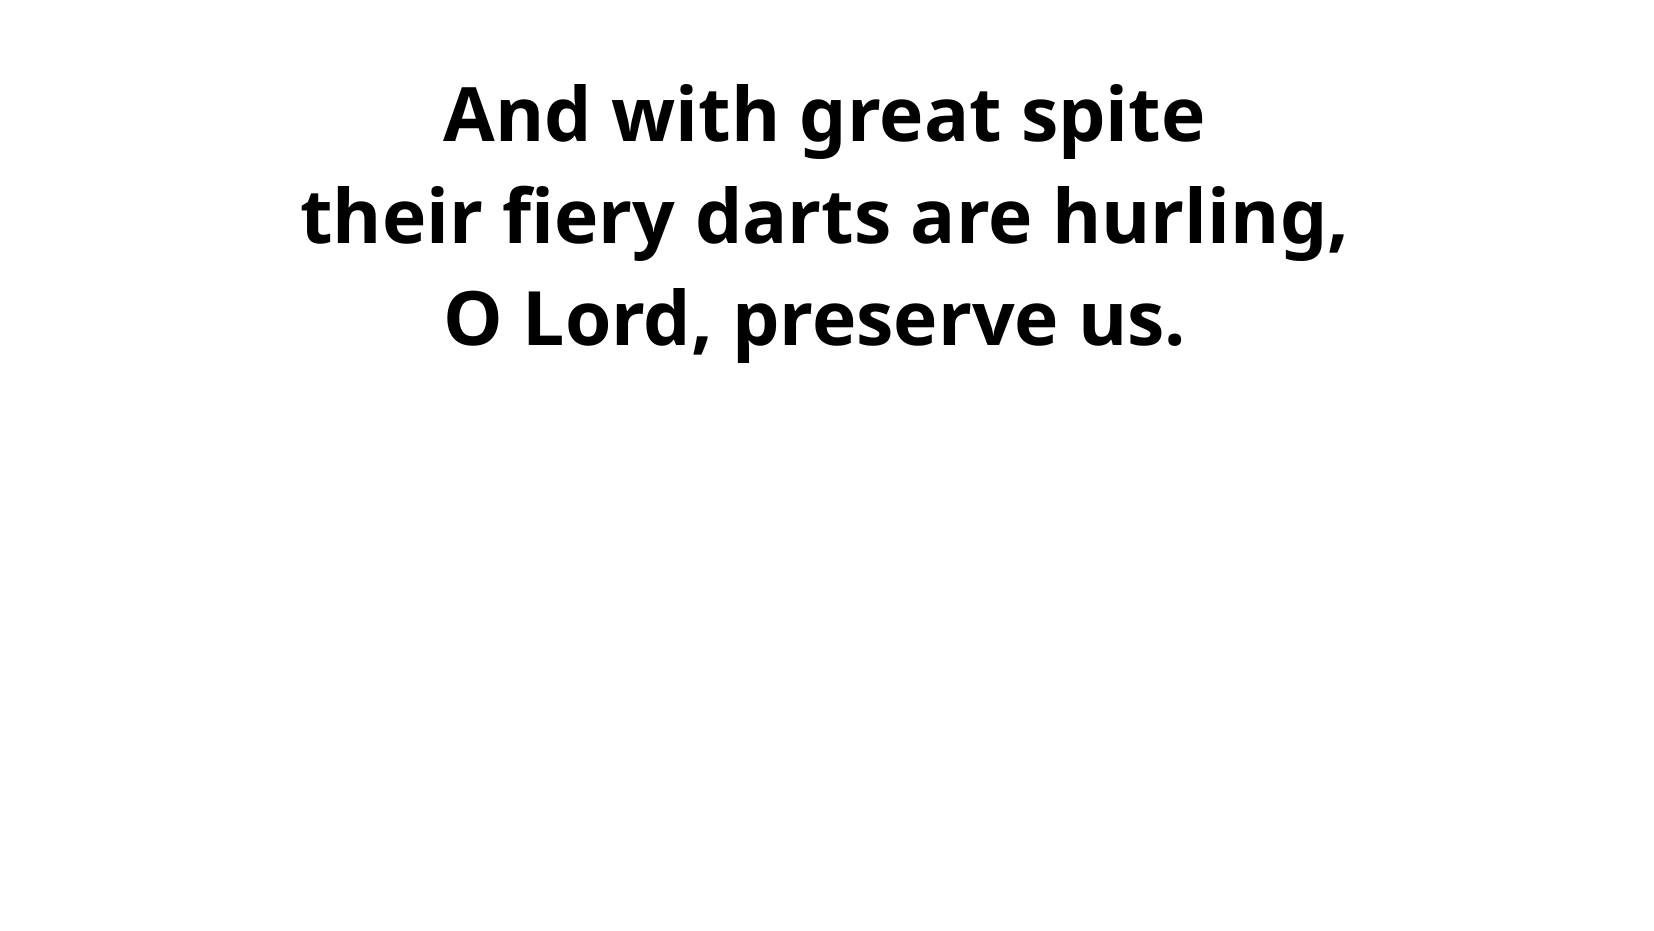

And with great spite
their fiery darts are hurling,
O Lord, preserve us.